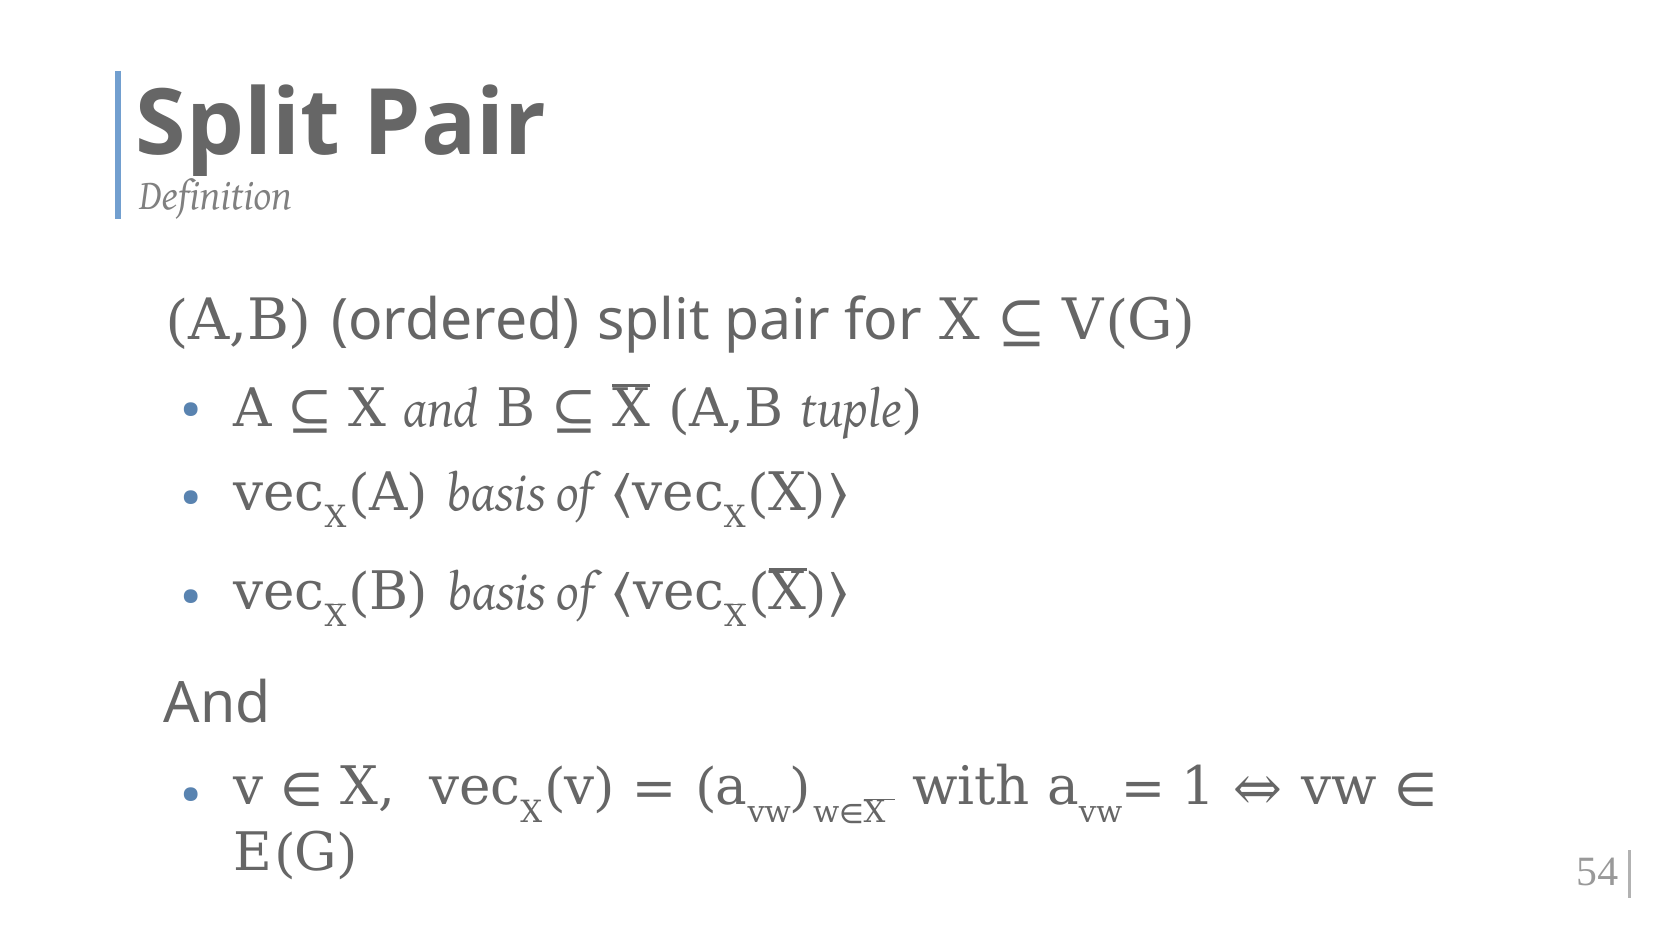

# Split Pair
Definition
(A,B) (ordered) split pair for X ⊆ V(G)
A ⊆ X and B ⊆ X (A,B tuple)
vecX(A) basis of ⟨vecX(X)⟩
vecX(B) basis of ⟨vecX(X)⟩
And
v ∈ X, vecX(v) = (avw)w∈X with avw= 1 ⇔ vw ∈ E(G)
54